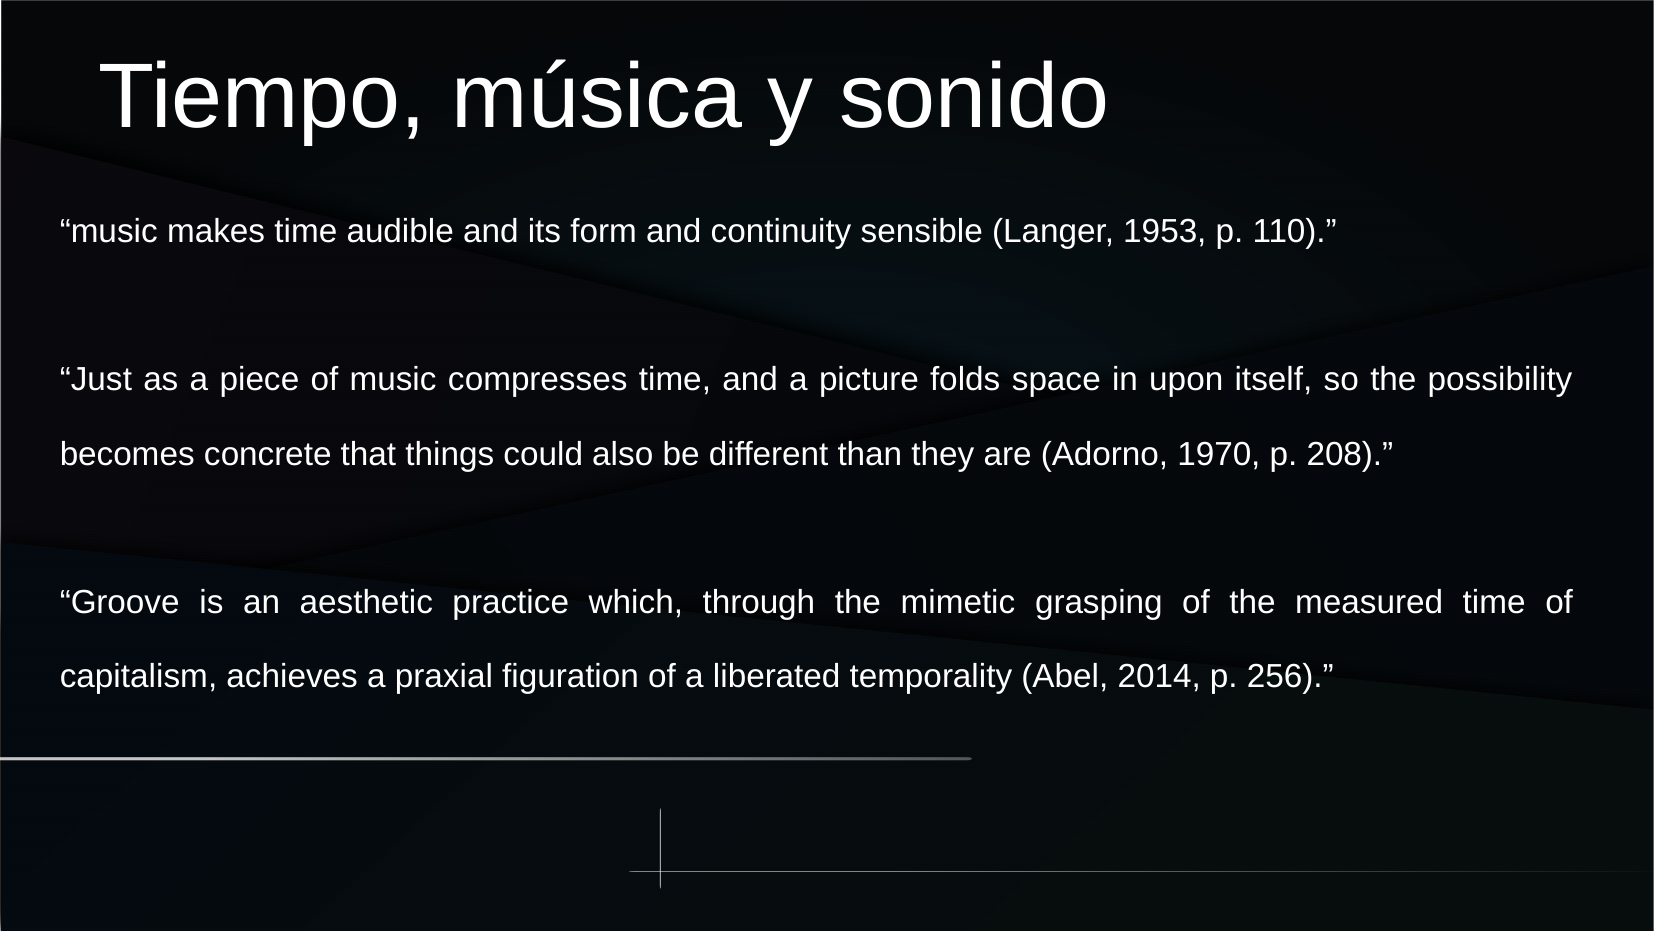

# Tiempo, música y sonido
“music makes time audible and its form and continuity sensible (Langer, 1953, p. 110).”
“Just as a piece of music compresses time, and a picture folds space in upon itself, so the possibility becomes concrete that things could also be different than they are (Adorno, 1970, p. 208).”
“Groove is an aesthetic practice which, through the mimetic grasping of the measured time of capitalism, achieves a praxial figuration of a liberated temporality (Abel, 2014, p. 256).”